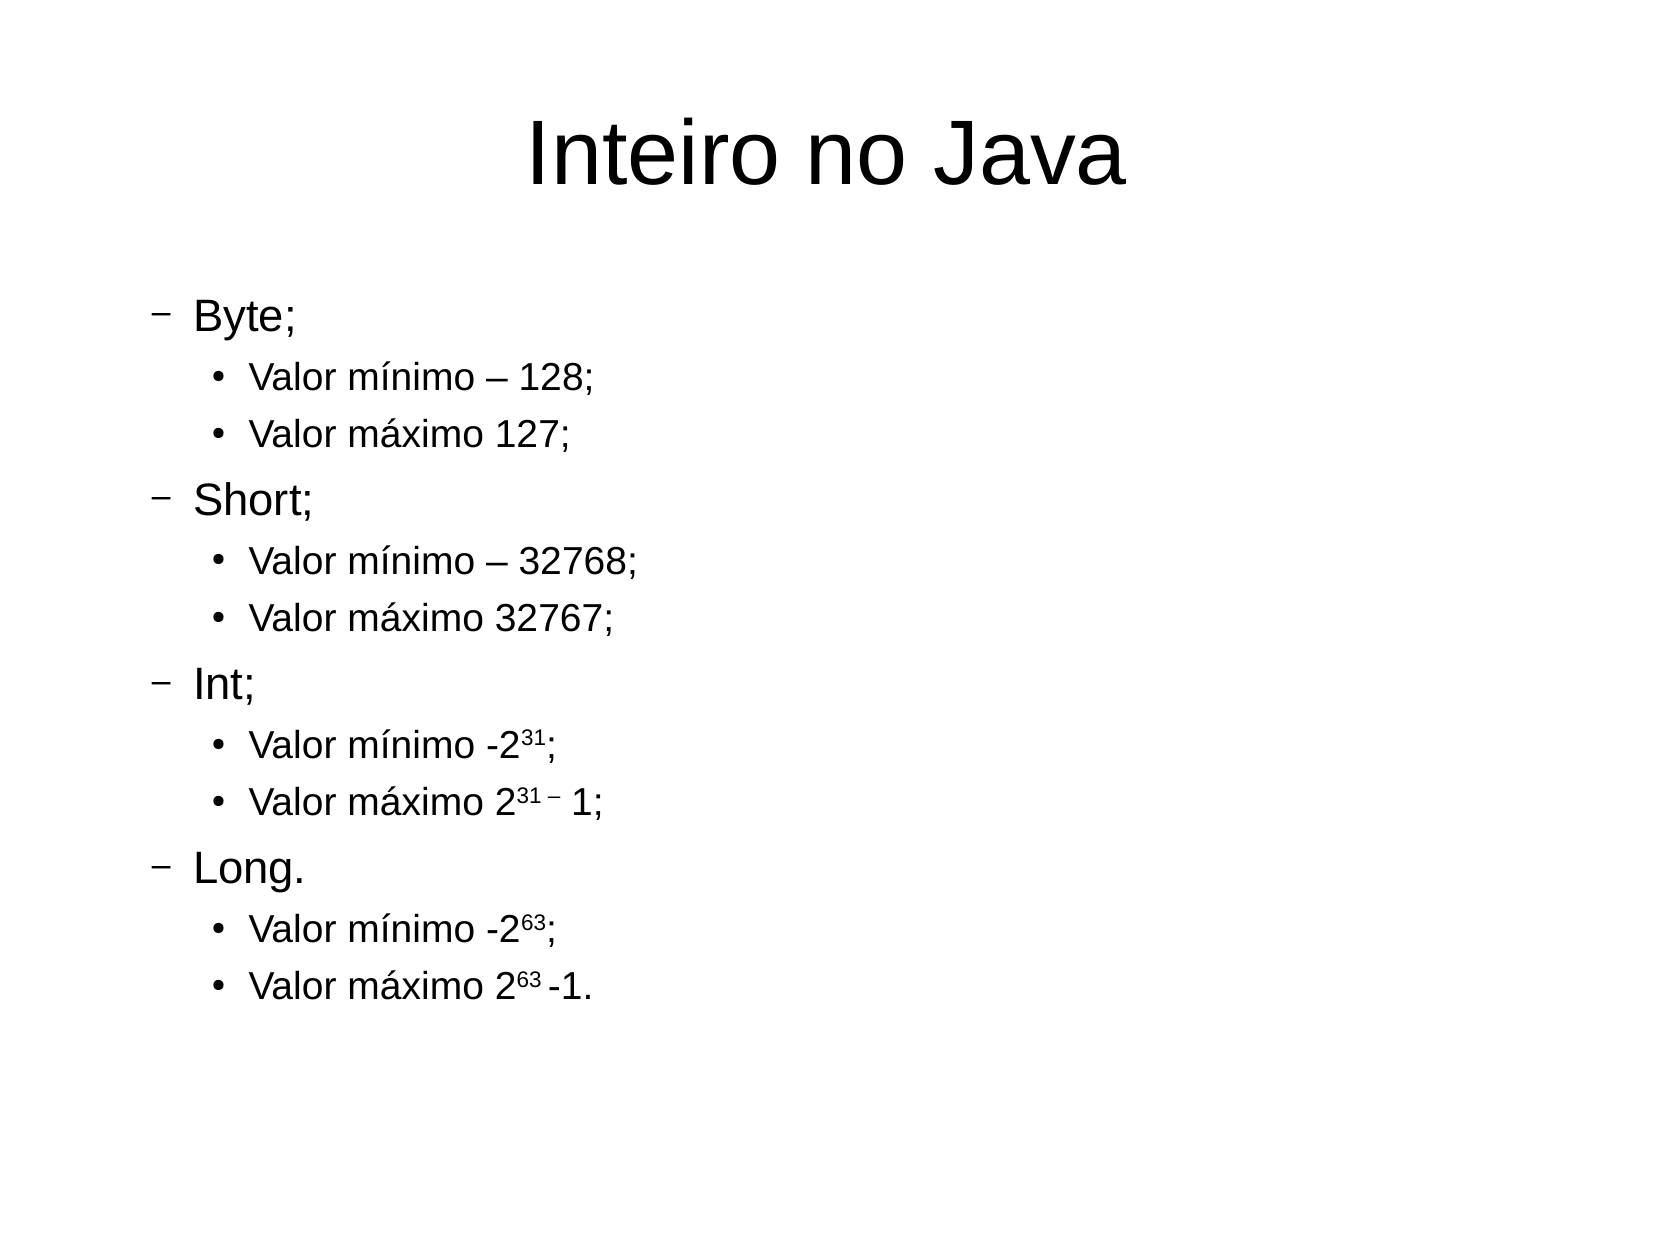

# Inteiro no Java
Byte;
Valor mínimo – 128;
Valor máximo 127;
Short;
Valor mínimo – 32768;
Valor máximo 32767;
Int;
Valor mínimo -231;
Valor máximo 231 – 1;
Long.
Valor mínimo -263;
Valor máximo 263 -1.